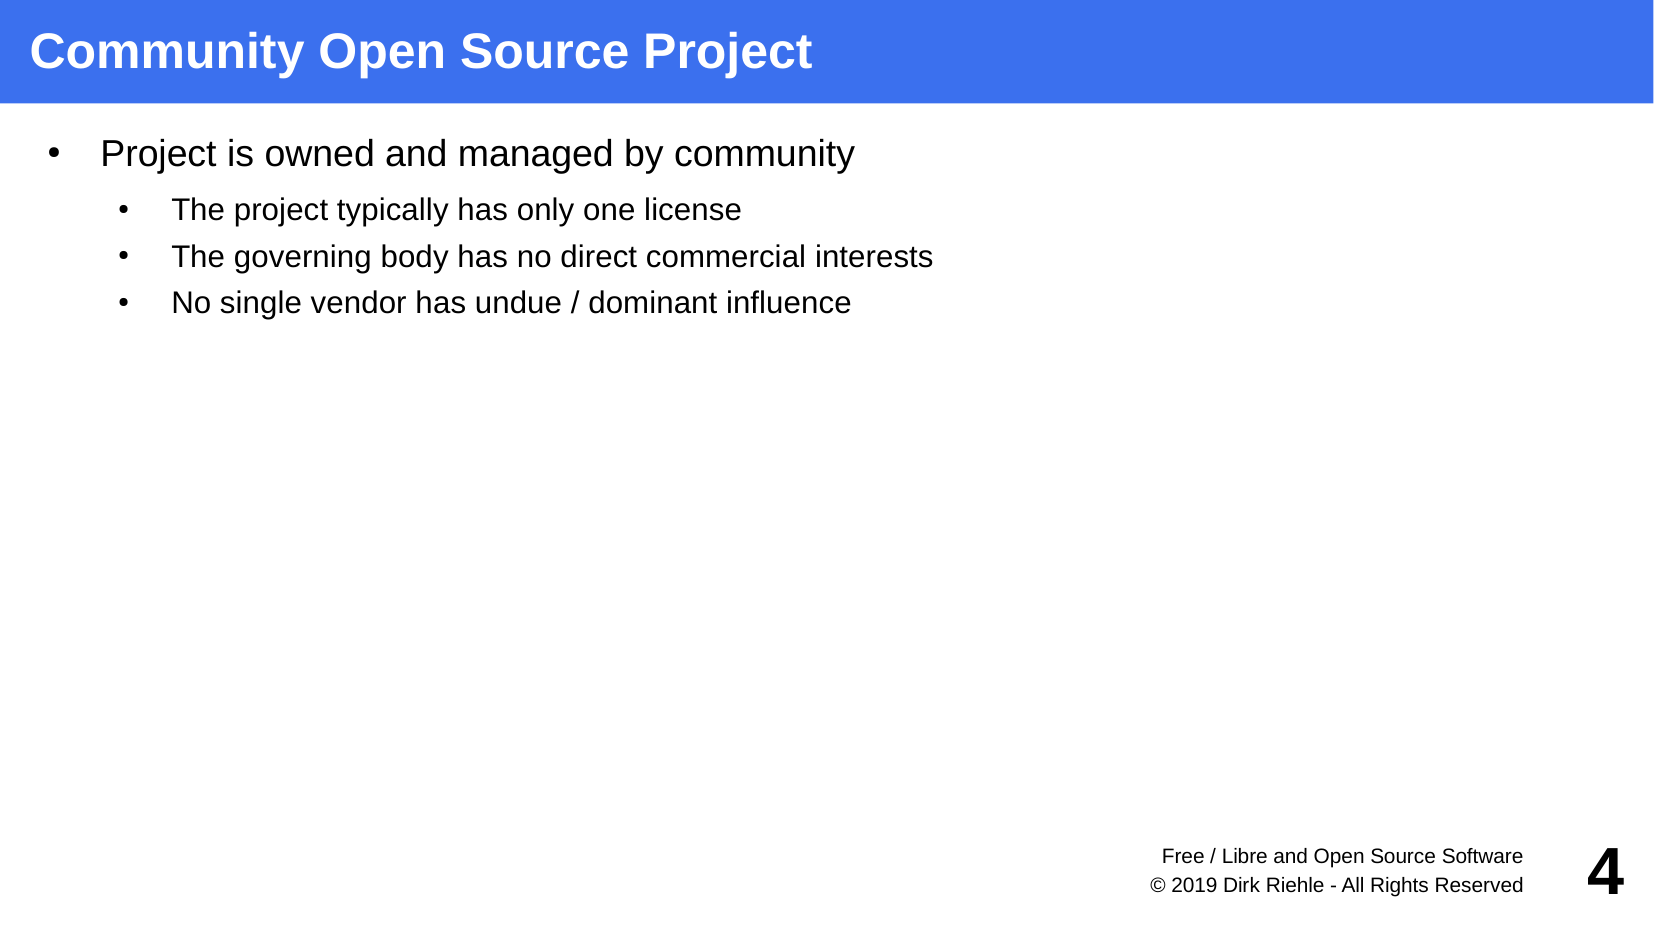

# Community Open Source Project
Project is owned and managed by community
The project typically has only one license
The governing body has no direct commercial interests
No single vendor has undue / dominant influence
Free / Libre and Open Source Software
4
© 2019 Dirk Riehle - All Rights Reserved